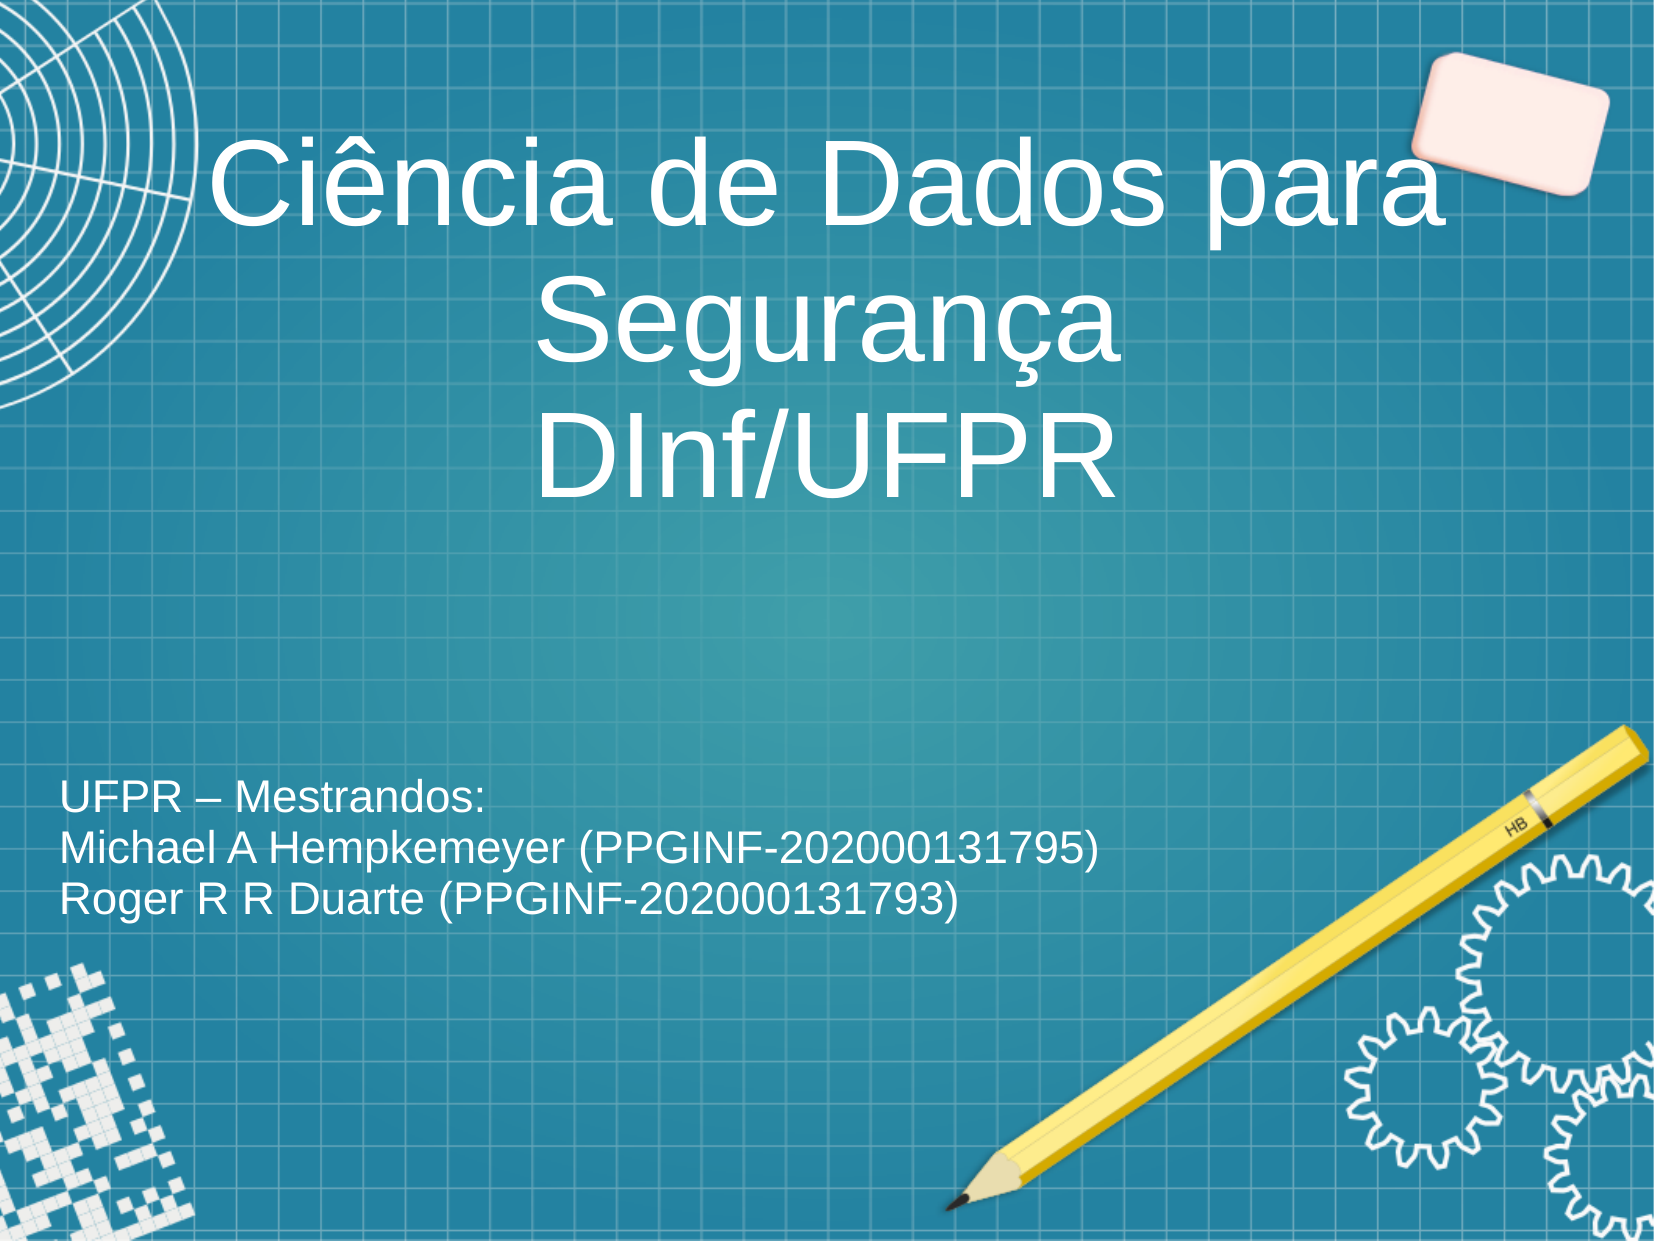

# Ciência de Dados para Segurança DInf/UFPR
UFPR – Mestrandos:
Michael A Hempkemeyer (PPGINF-202000131795)
Roger R R Duarte (PPGINF-202000131793)